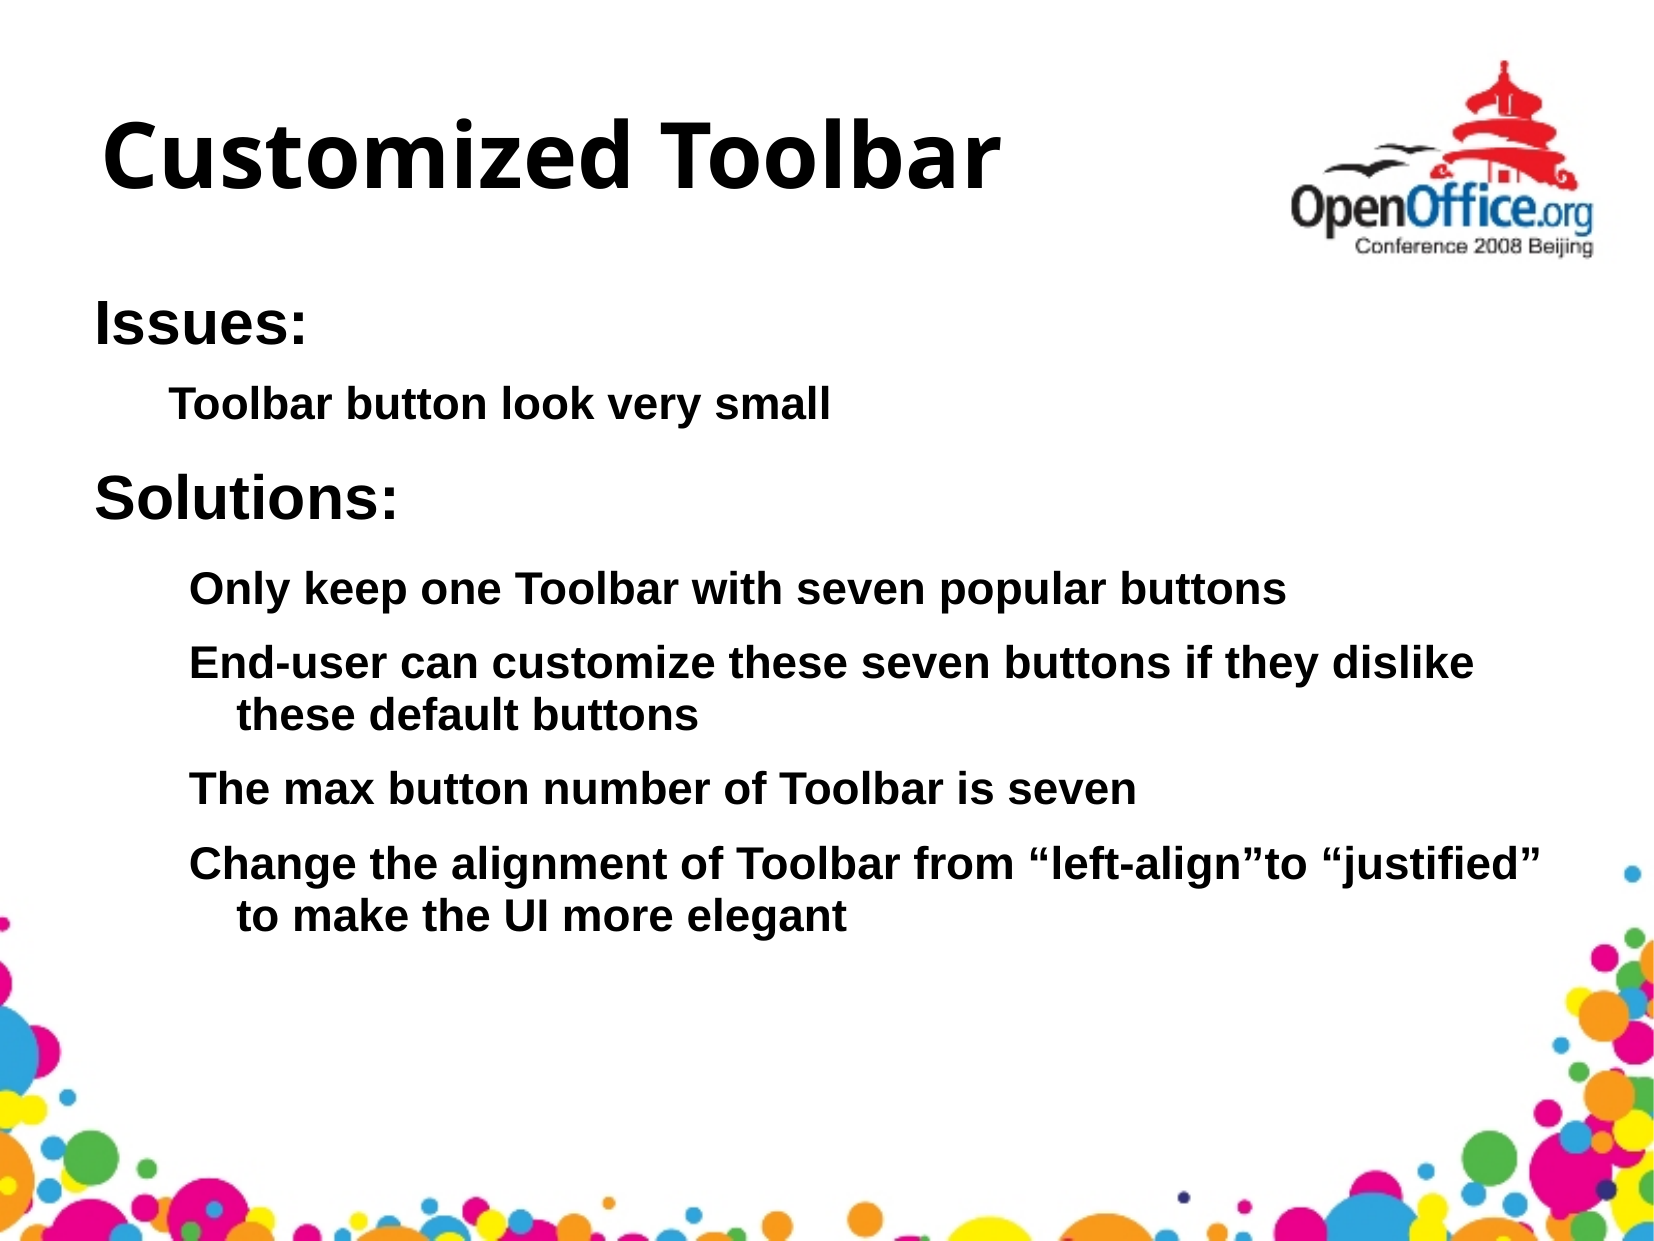

# Customized Toolbar
Issues:
	Toolbar button look very small
Solutions:
Only keep one Toolbar with seven popular buttons
End-user can customize these seven buttons if they dislike these default buttons
The max button number of Toolbar is seven
Change the alignment of Toolbar from “left-align”to “justified” to make the UI more elegant